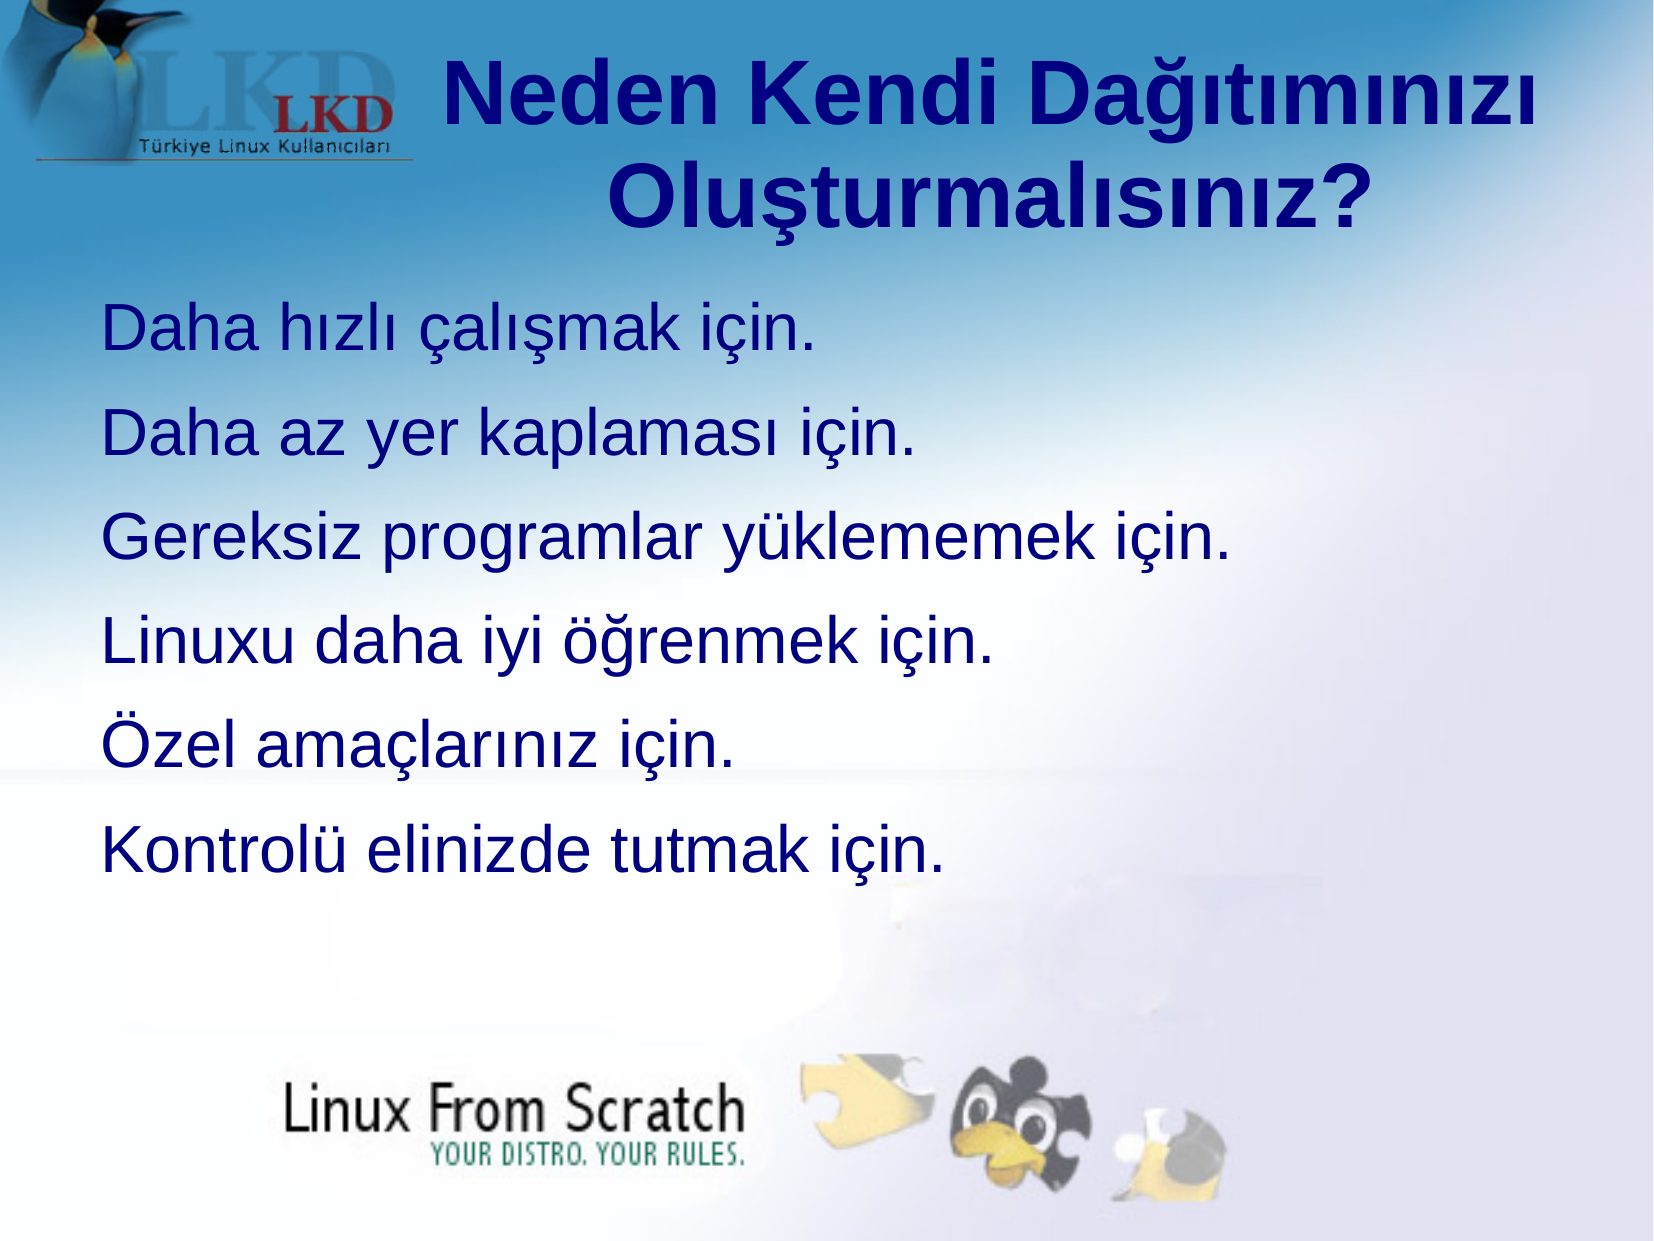

# Neden Kendi Dağıtımınızı Oluşturmalısınız?
Daha hızlı çalışmak için.
Daha az yer kaplaması için.
Gereksiz programlar yüklememek için.
Linuxu daha iyi öğrenmek için.
Özel amaçlarınız için.
Kontrolü elinizde tutmak için.